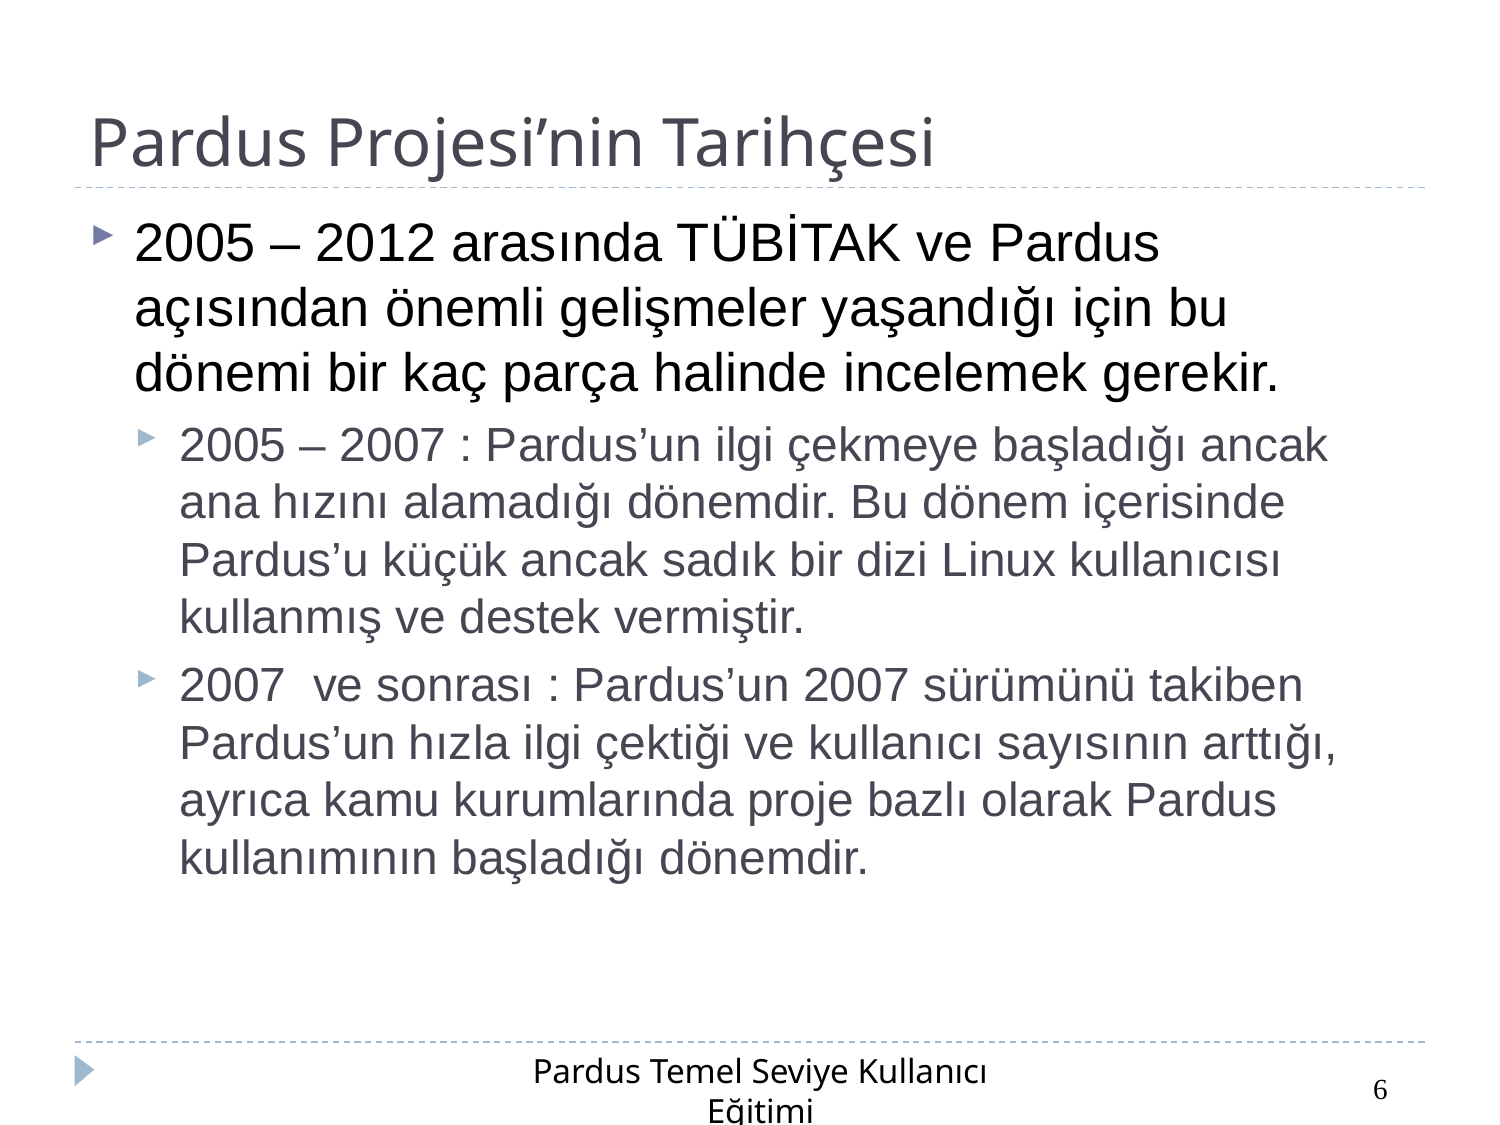

# Pardus Projesi’nin Tarihçesi
2005 – 2012 arasında TÜBİTAK ve Pardus açısından önemli gelişmeler yaşandığı için bu dönemi bir kaç parça halinde incelemek gerekir.
2005 – 2007 : Pardus’un ilgi çekmeye başladığı ancak ana hızını alamadığı dönemdir. Bu dönem içerisinde Pardus’u küçük ancak sadık bir dizi Linux kullanıcısı kullanmış ve destek vermiştir.
2007 ve sonrası : Pardus’un 2007 sürümünü takiben Pardus’un hızla ilgi çektiği ve kullanıcı sayısının arttığı, ayrıca kamu kurumlarında proje bazlı olarak Pardus kullanımının başladığı dönemdir.